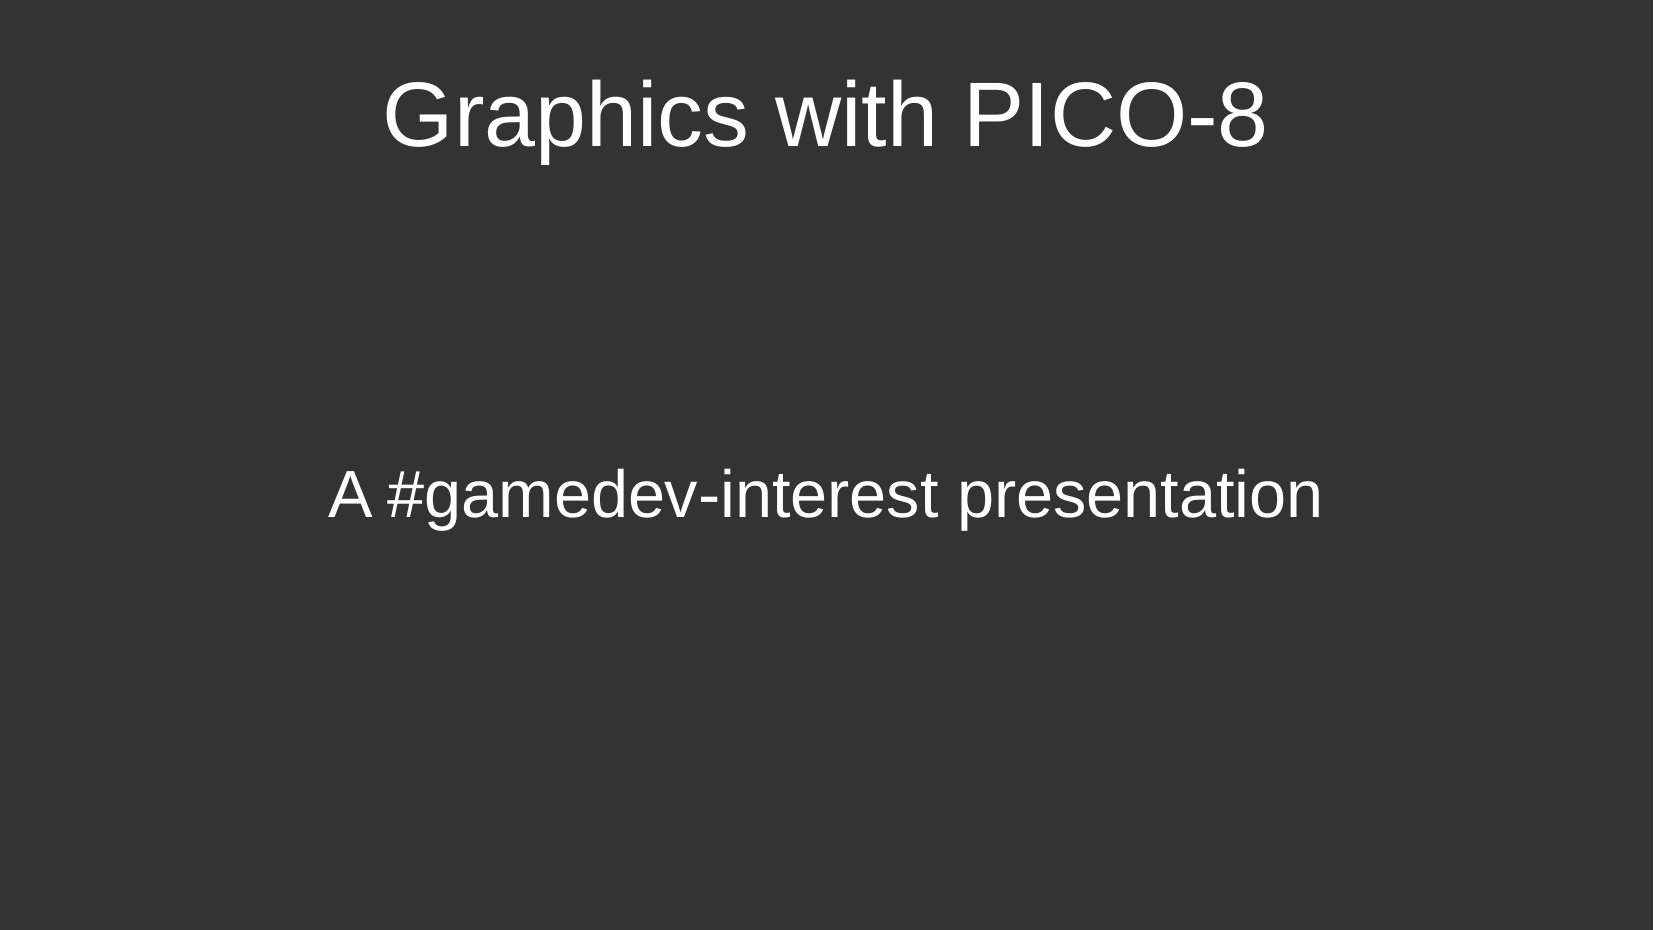

# Graphics with PICO-8
A #gamedev-interest presentation